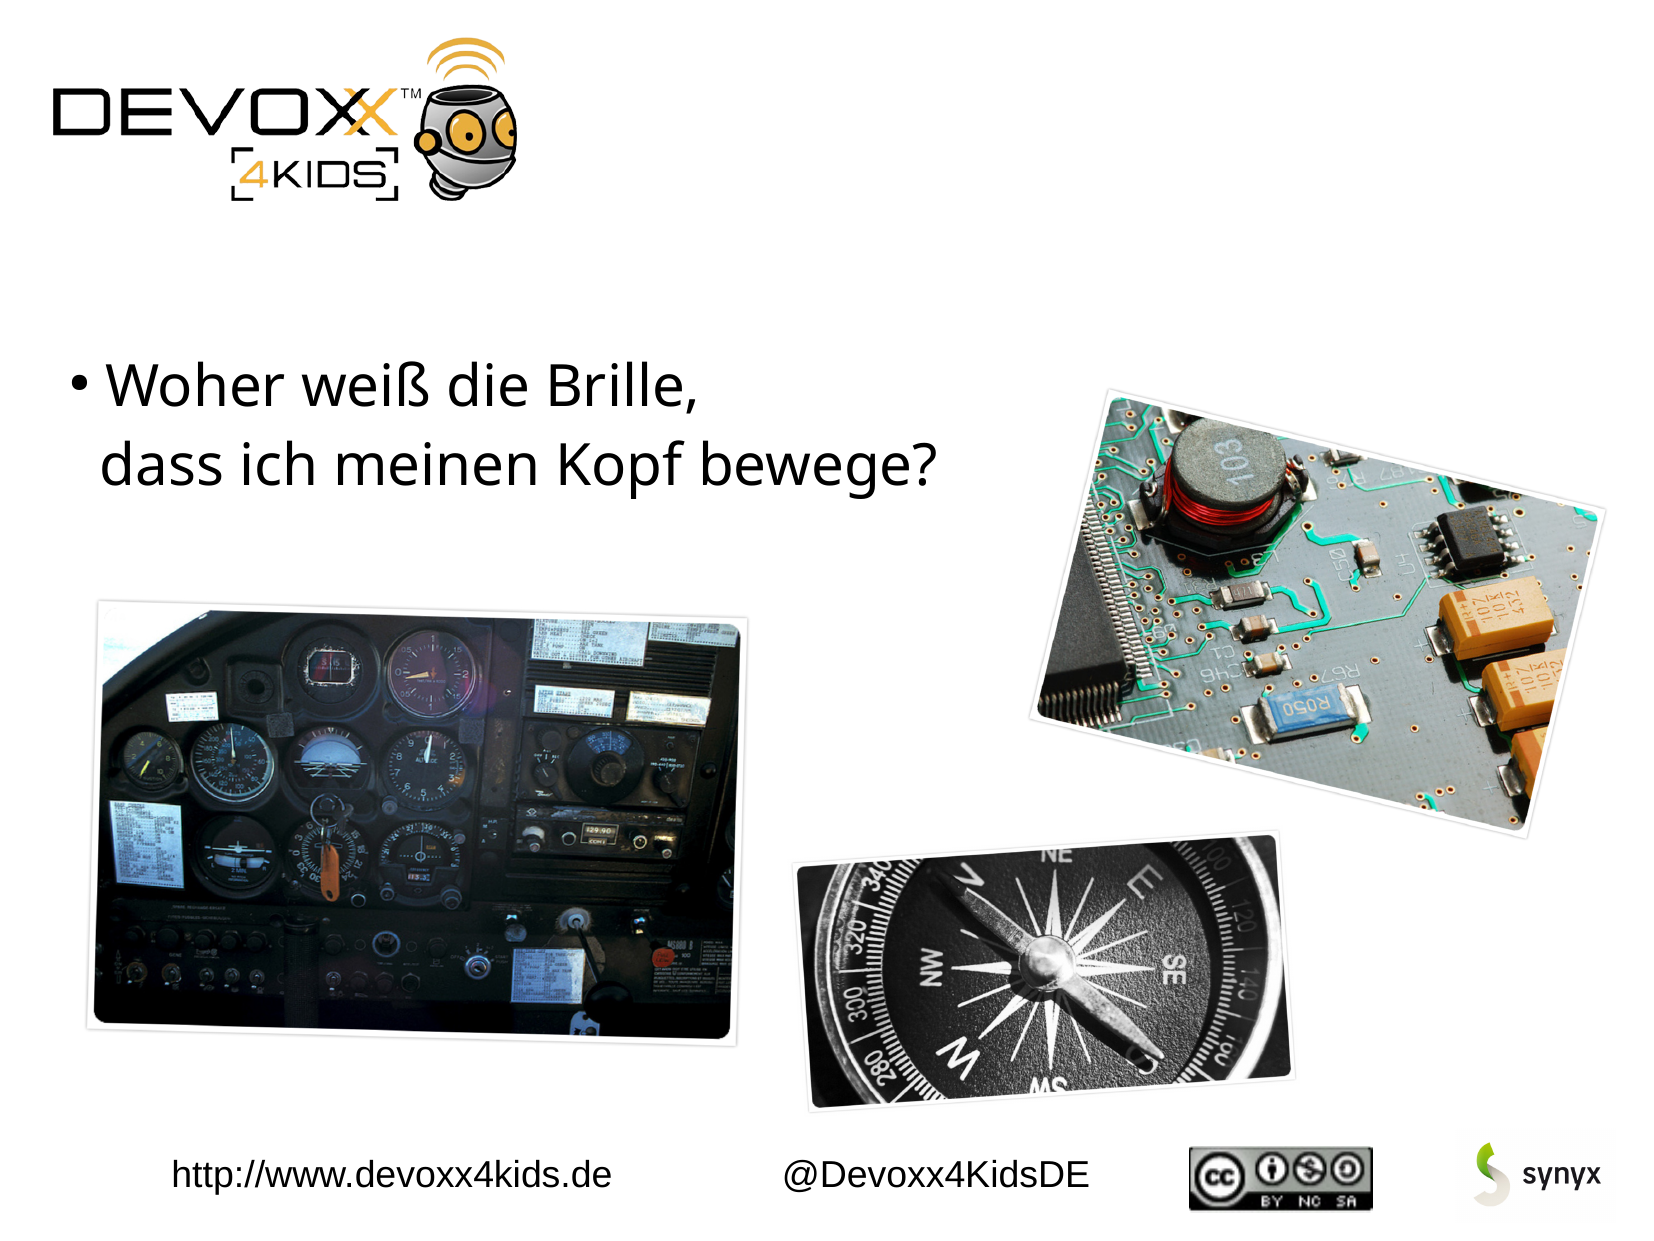

Woher weiß die Brille,
 dass ich meinen Kopf bewege?